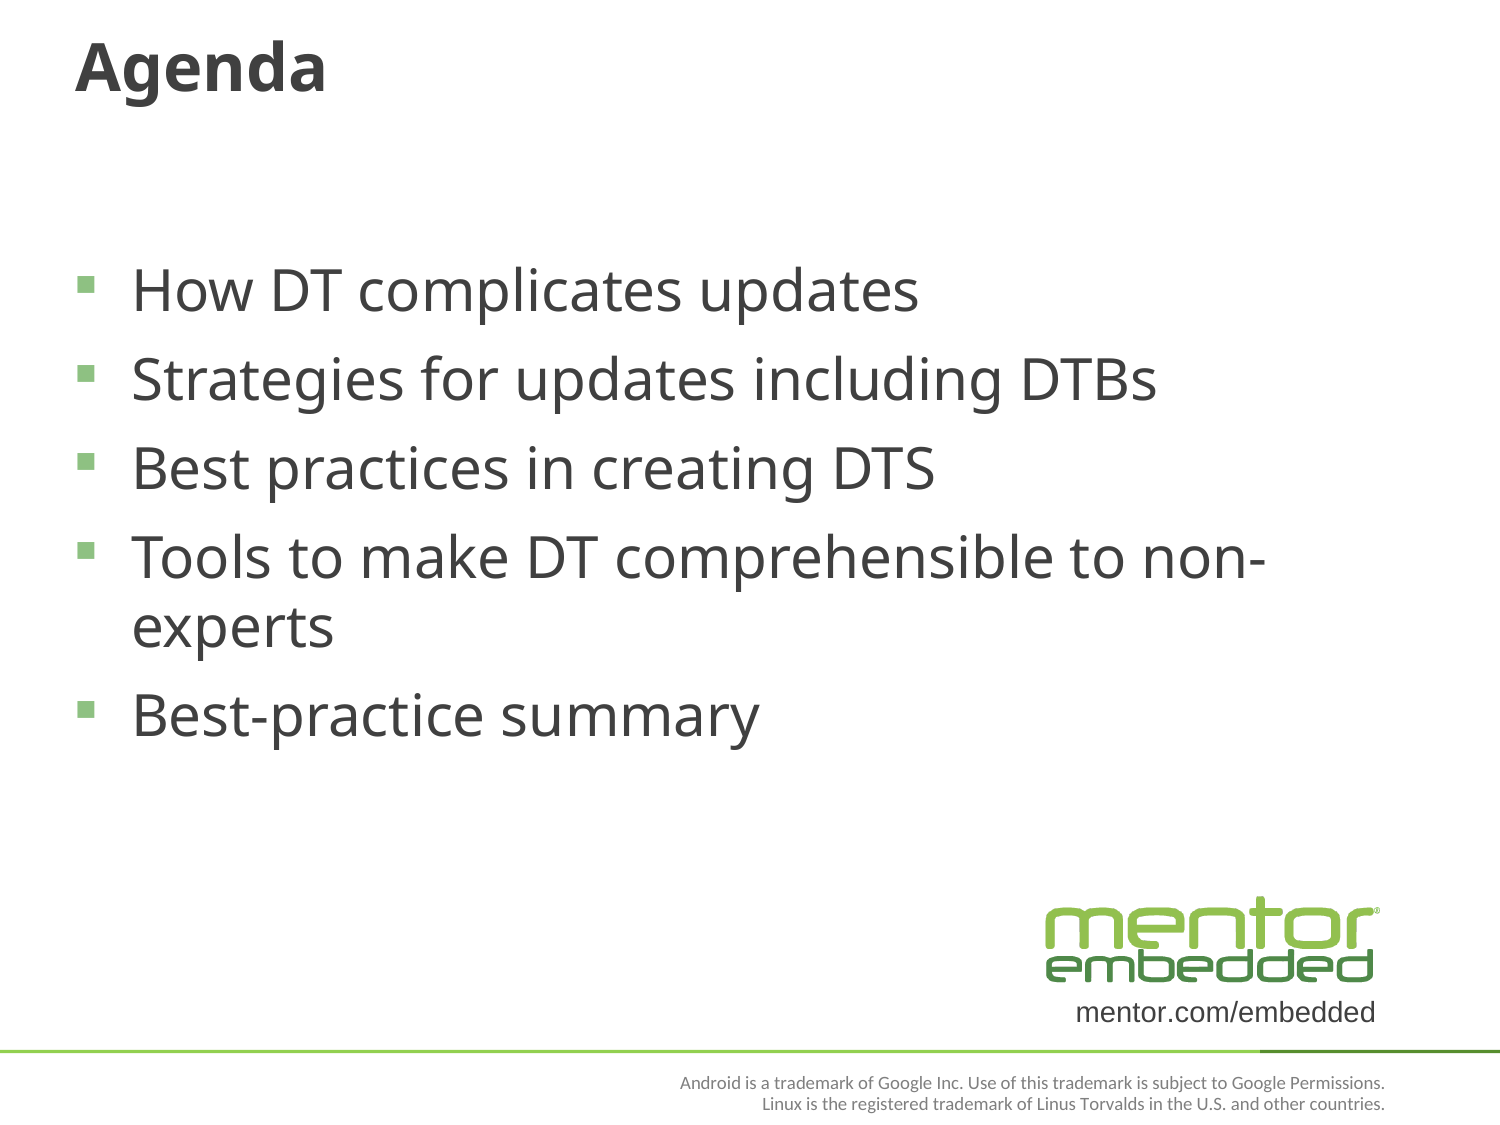

# Agenda
How DT complicates updates
Strategies for updates including DTBs
Best practices in creating DTS
Tools to make DT comprehensible to non-experts
Best-practice summary